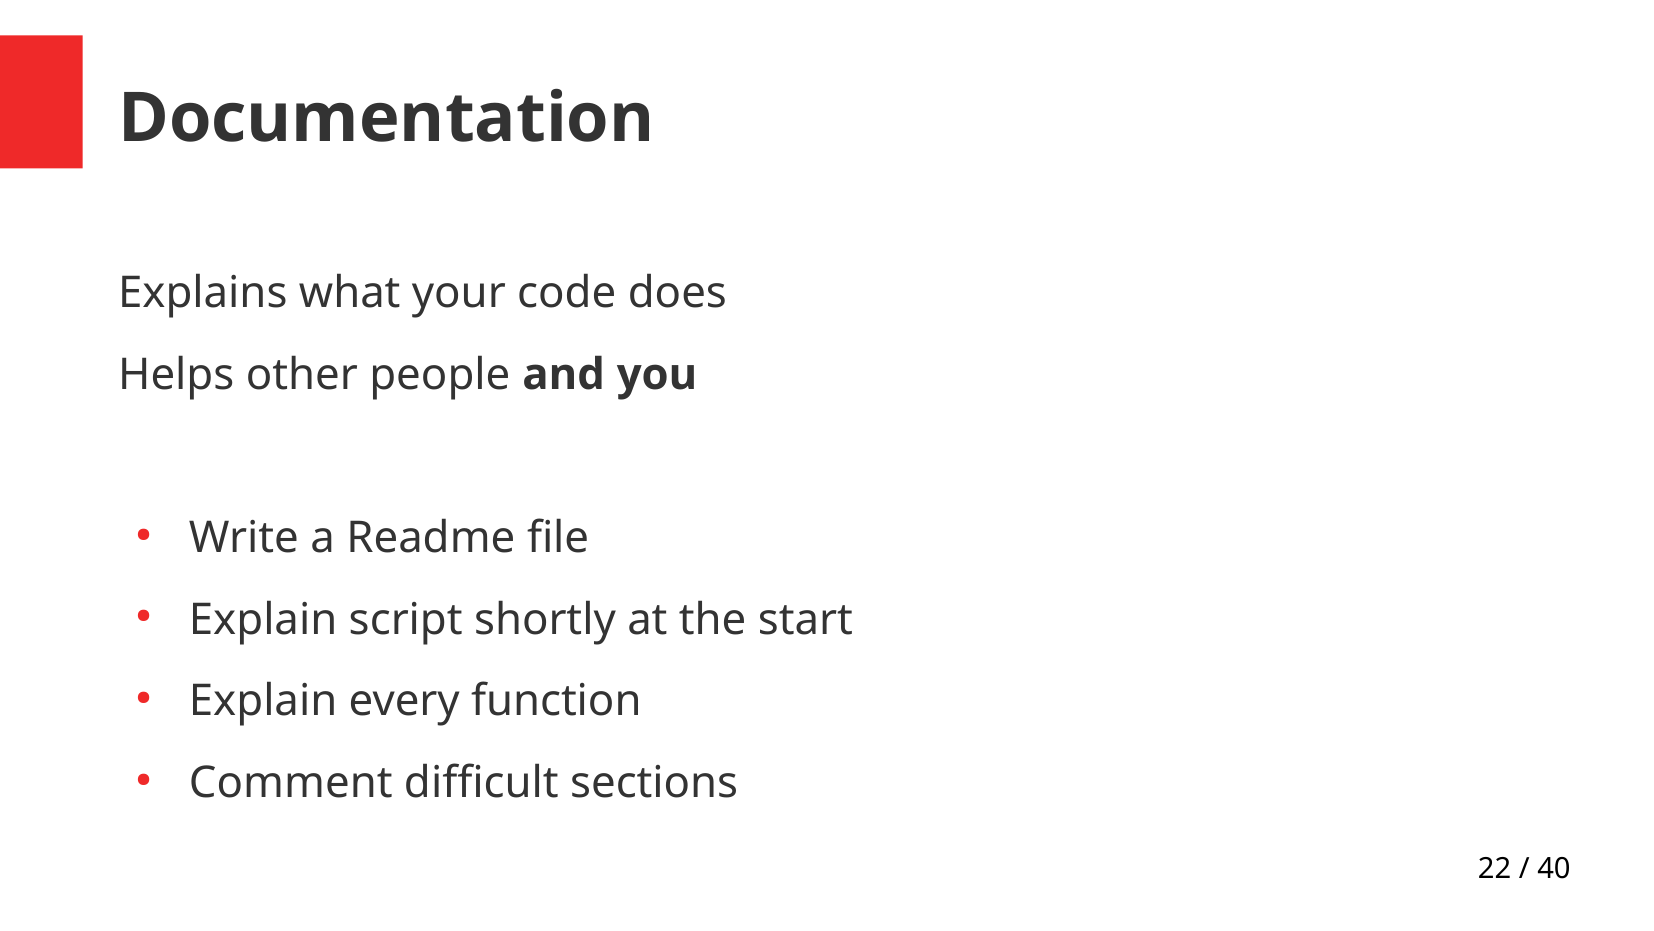

# Documentation
Explains what your code does
Helps other people and you
Write a Readme file
Explain script shortly at the start
Explain every function
Comment difficult sections
22